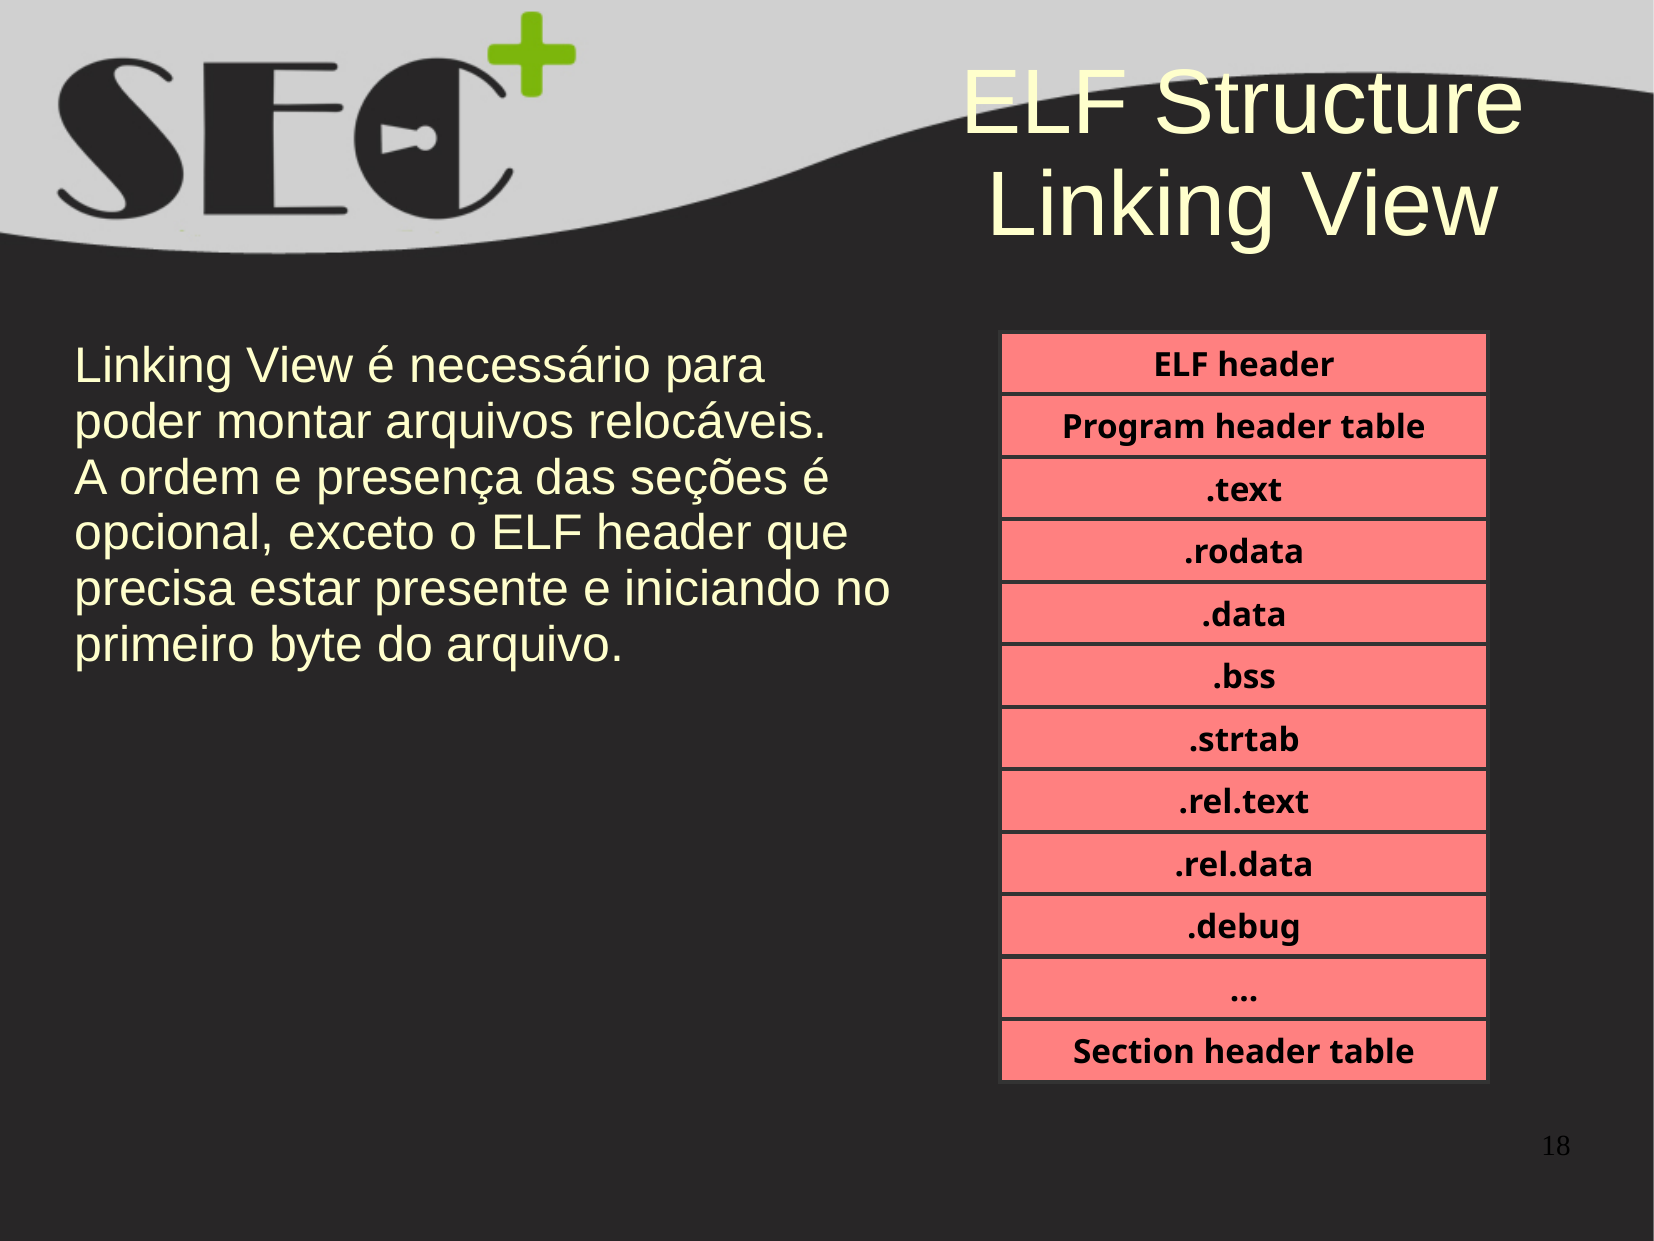

# ELF Structure Linking View
Linking View é necessário para poder montar arquivos relocáveis.
A ordem e presença das seções é opcional, exceto o ELF header que precisa estar presente e iniciando no primeiro byte do arquivo.
ELF header
Program header table
.text
.rodata
.data
.bss
.strtab
.rel.text
.rel.data
.debug
…
Section header table
18